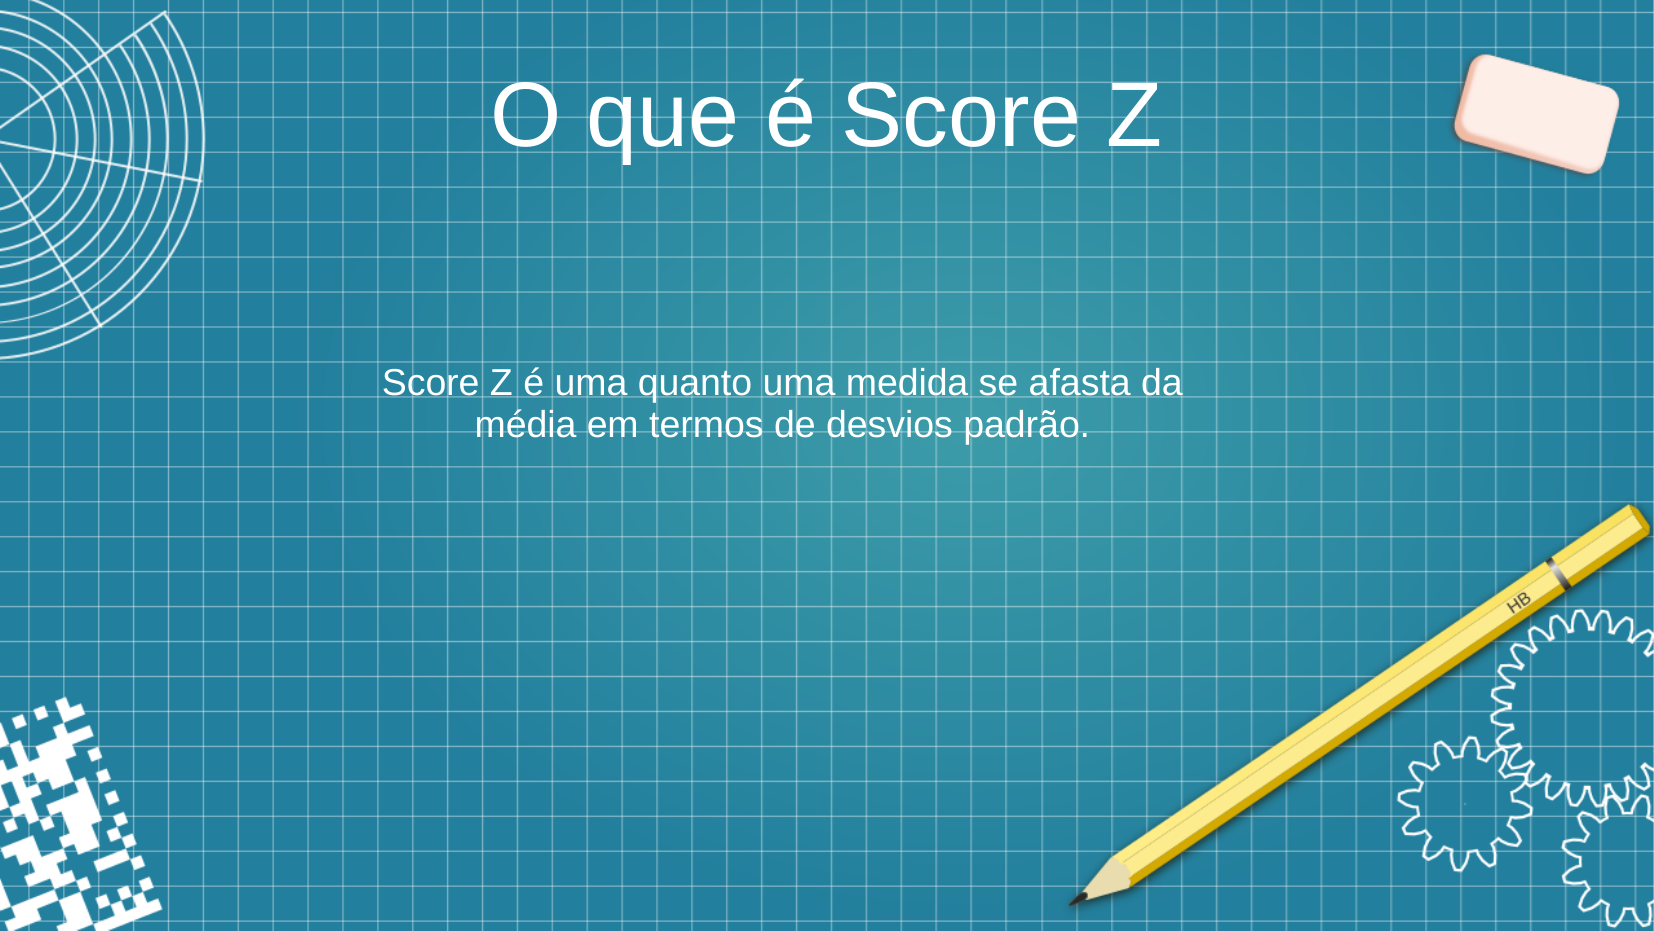

# O que é Score Z
Score Z é uma quanto uma medida se afasta da média em termos de desvios padrão.